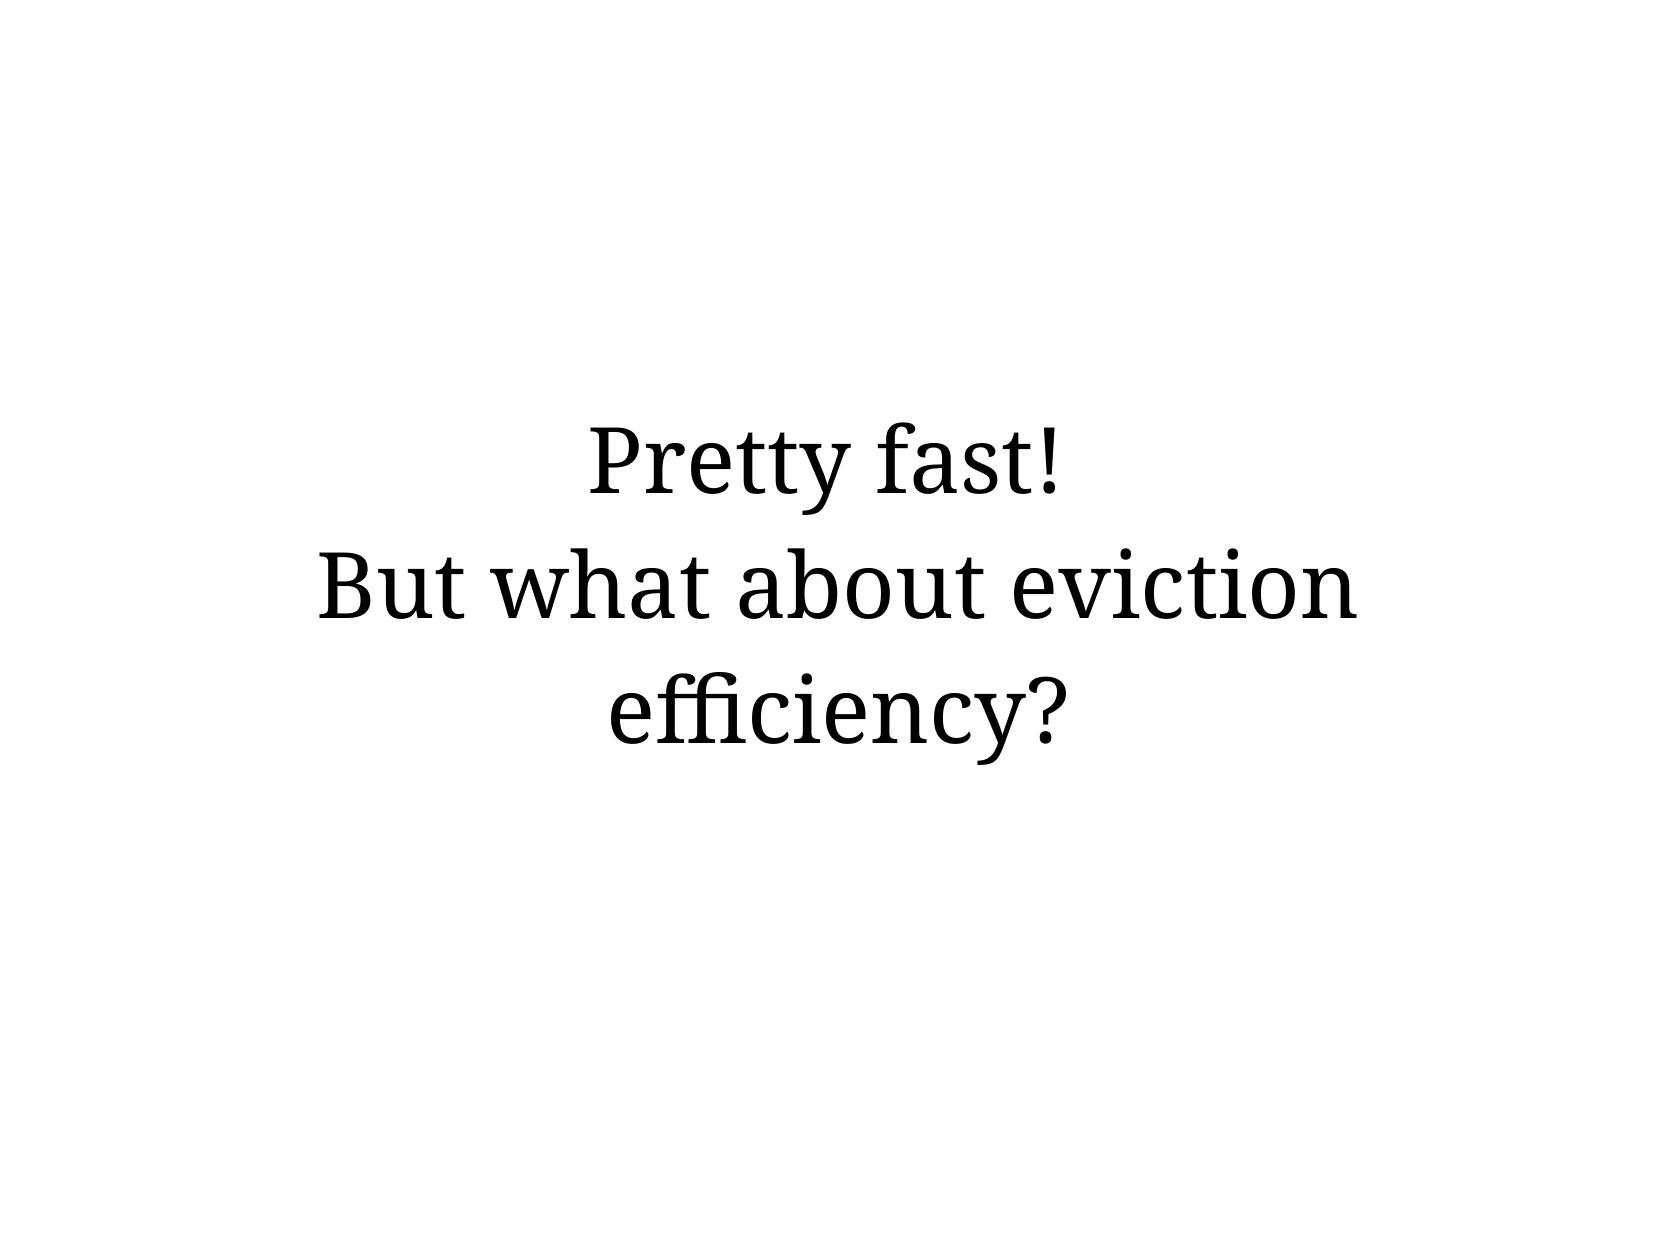

# Pretty fast! But what about eviction efficiency?